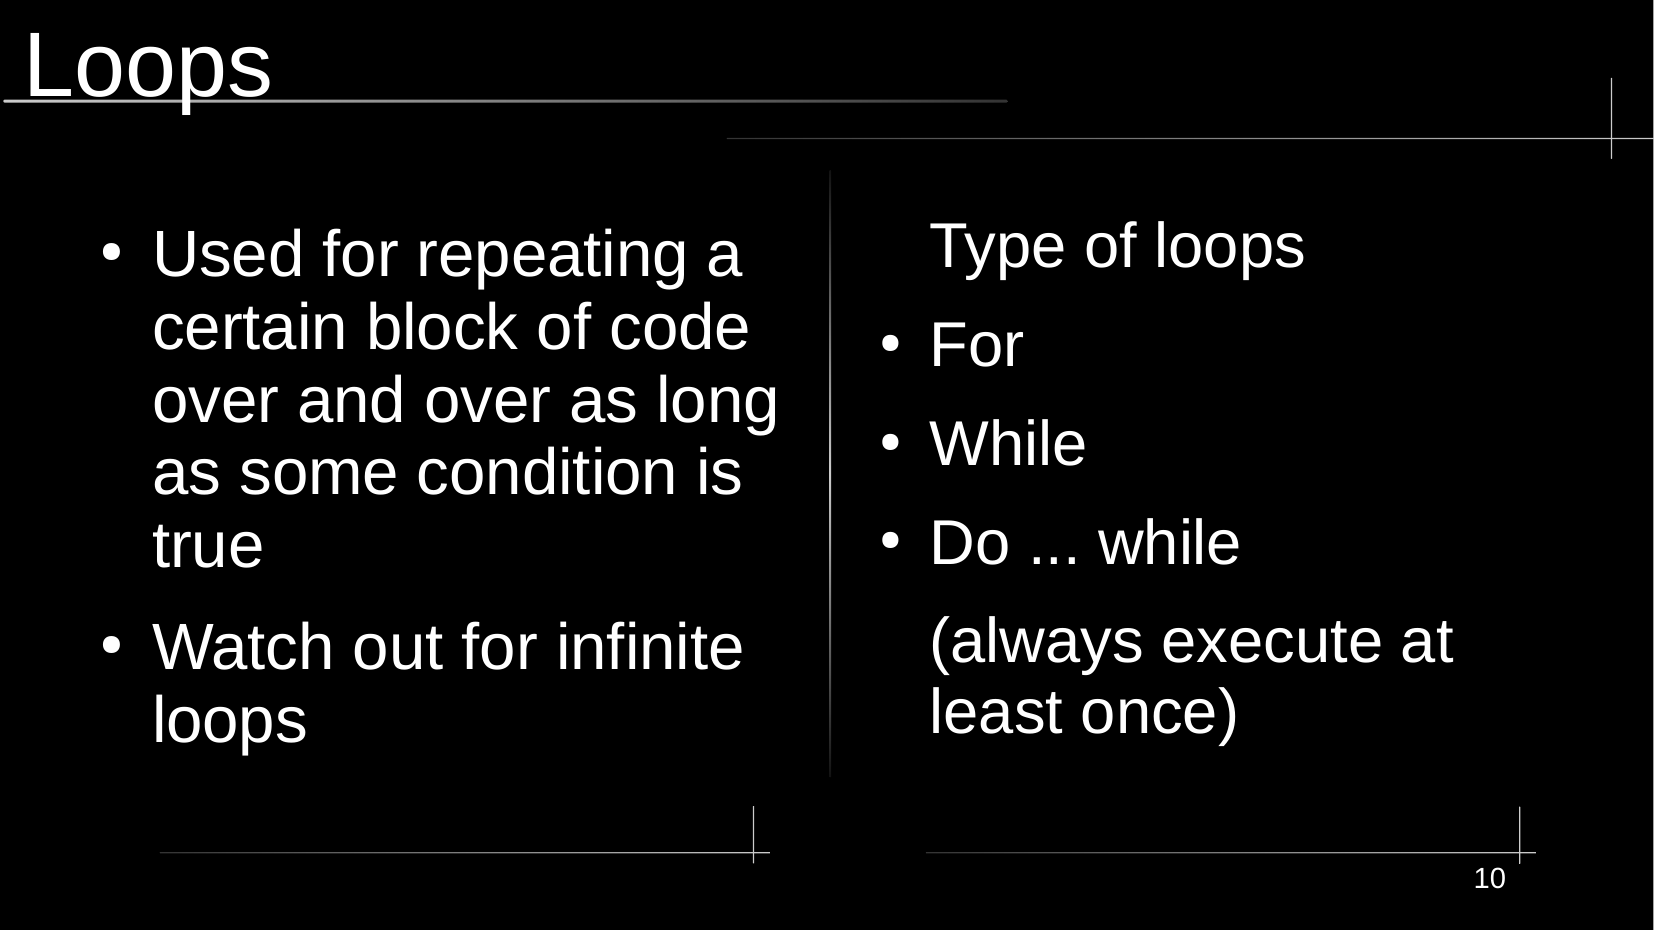

# Loops
Type of loops
For
While
Do ... while
(always execute at least once)
Used for repeating a certain block of code over and over as long as some condition is true
Watch out for infinite loops
10